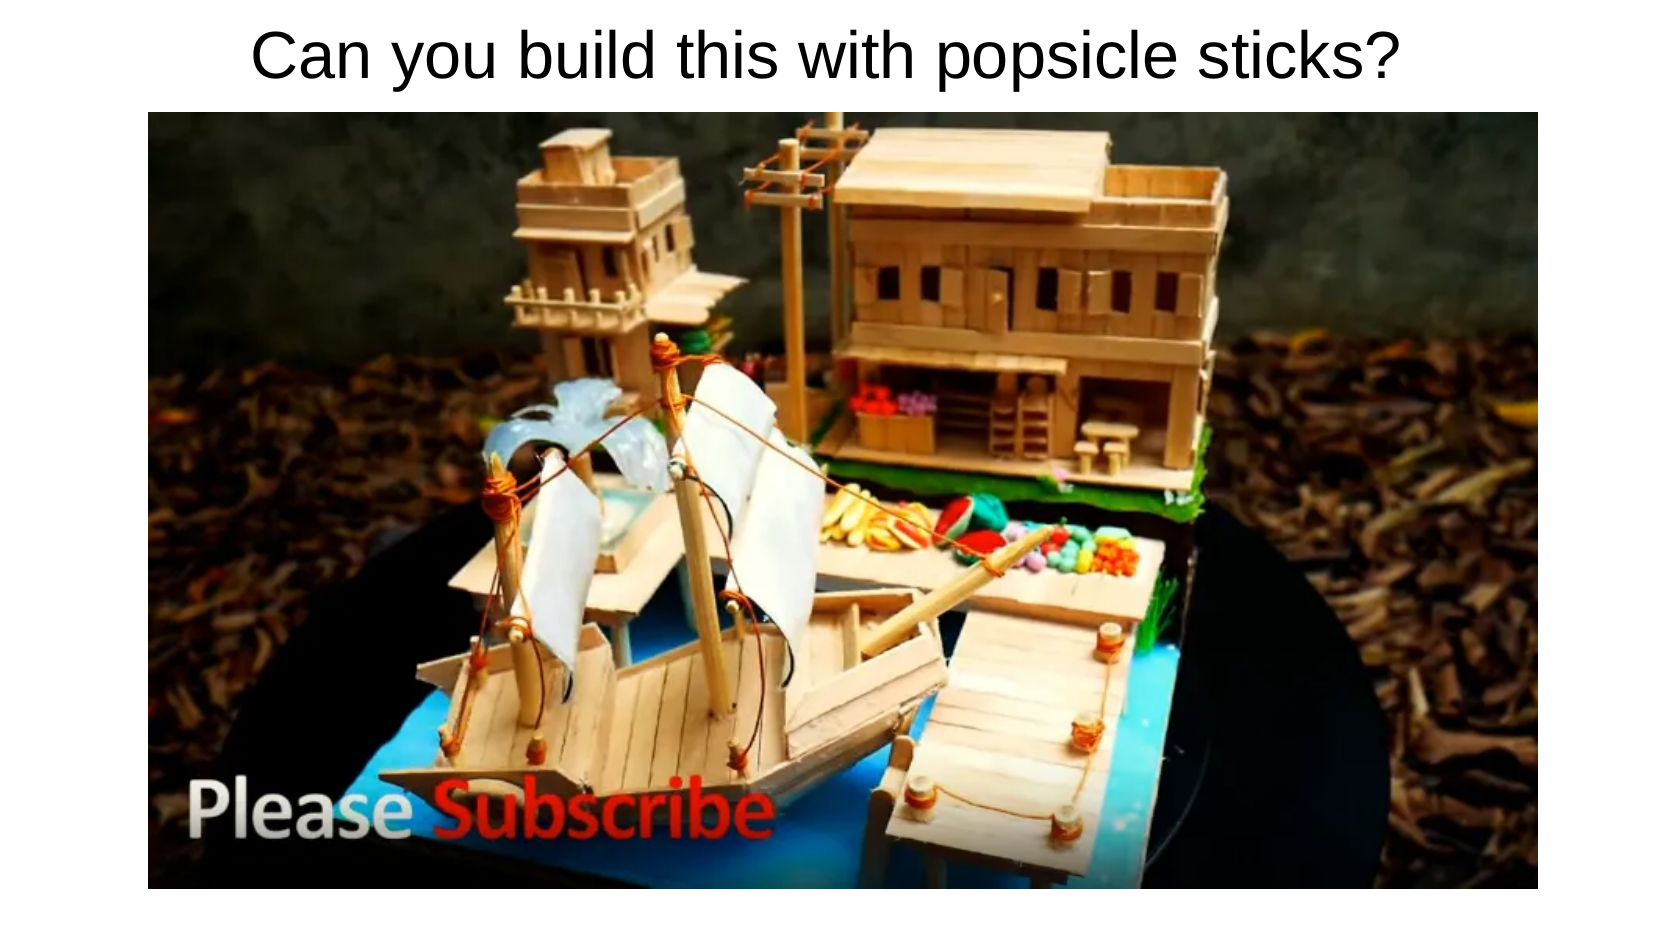

# Can you build this with popsicle sticks?